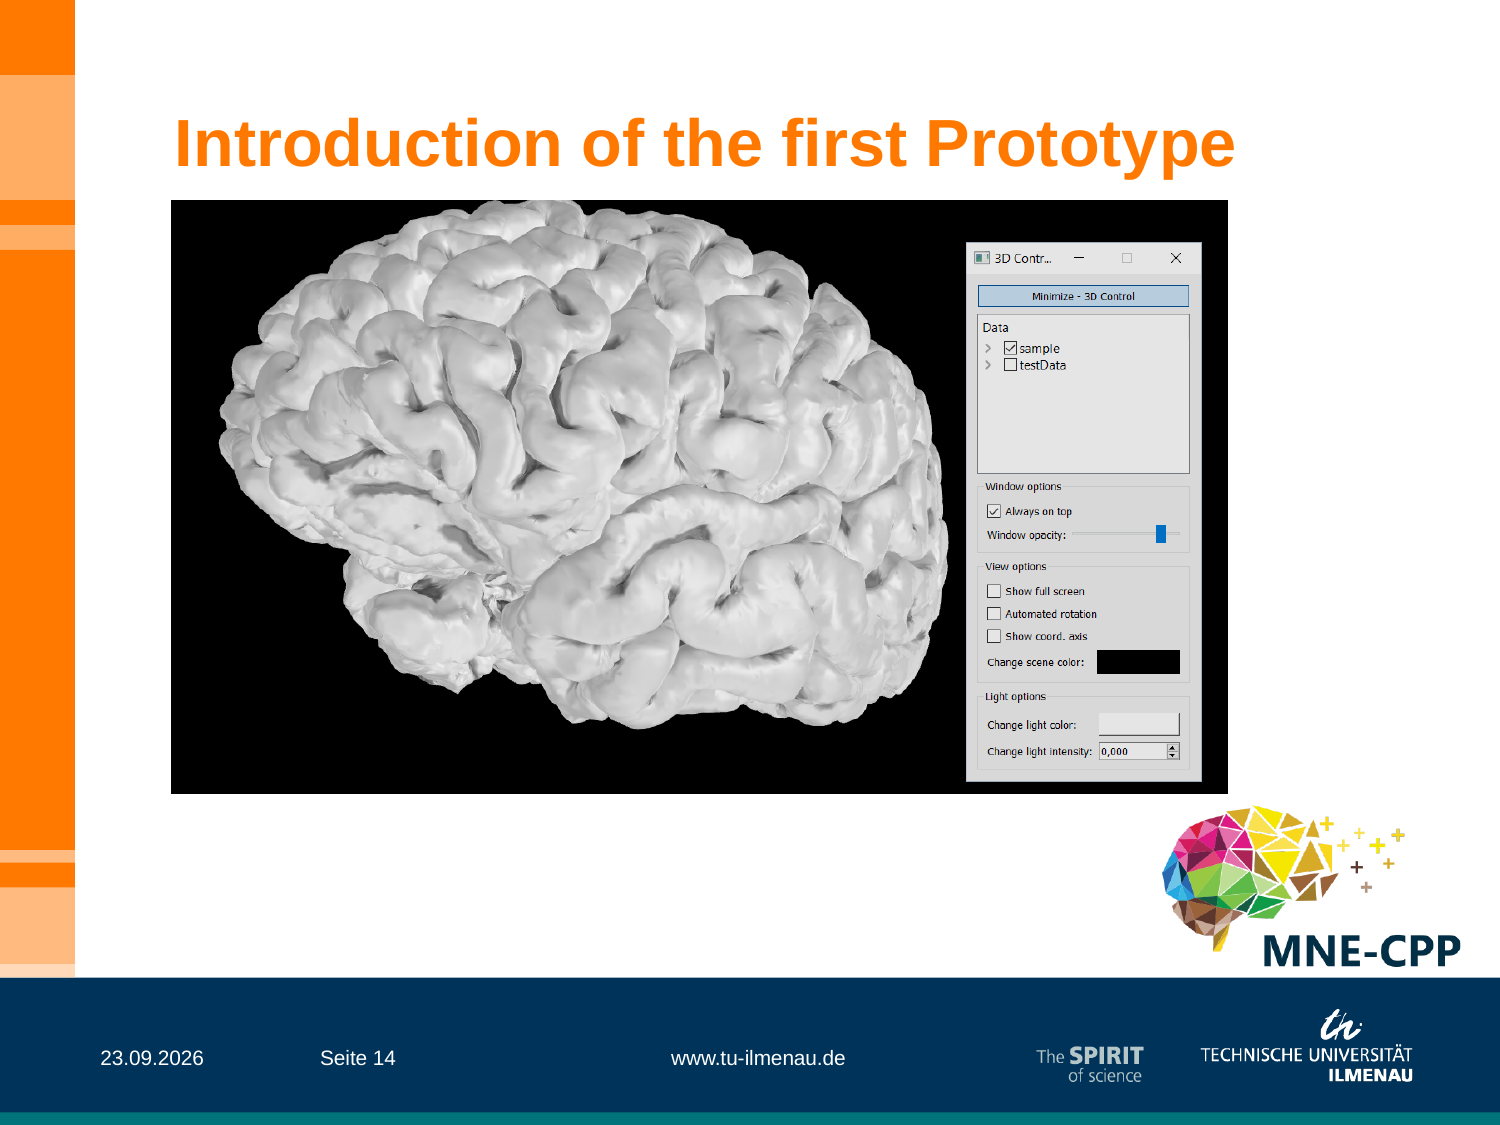

Introduction of the first Prototype
Seite
www.tu-ilmenau.de